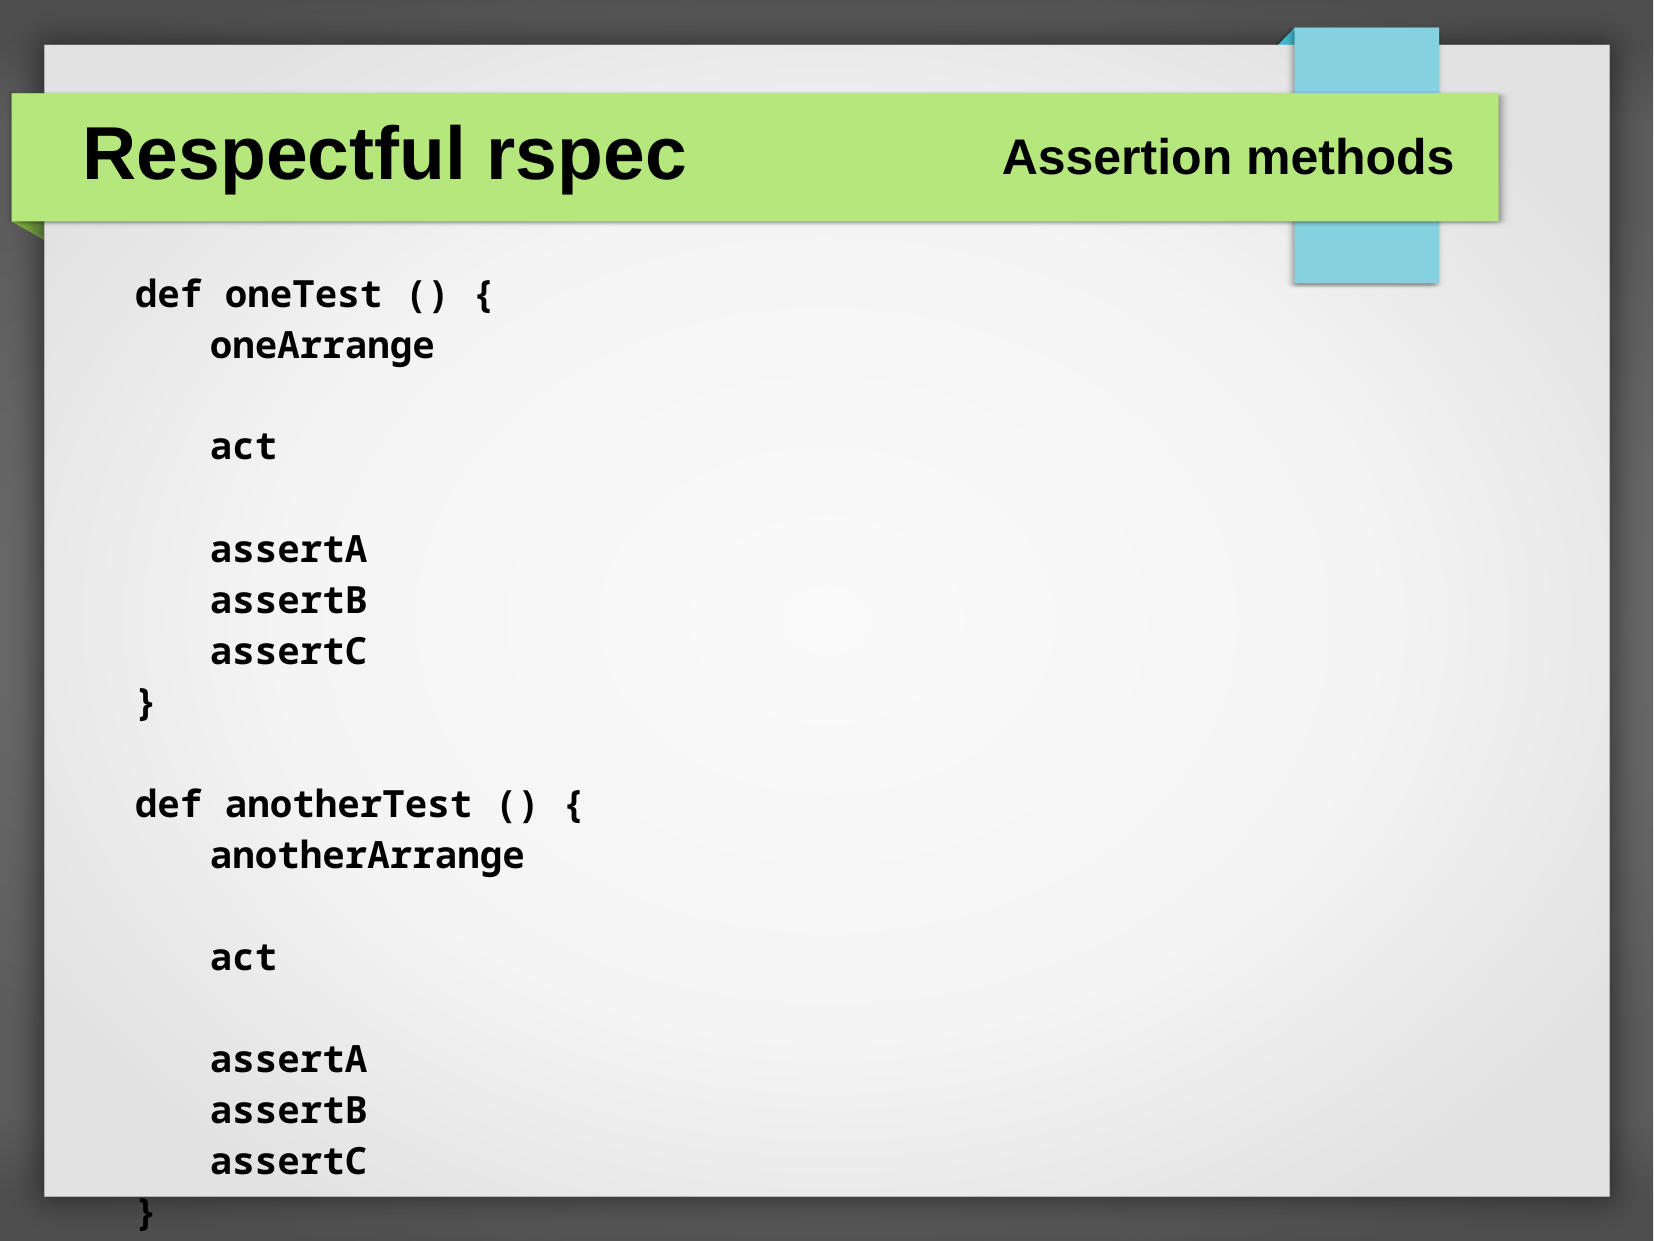

# Respectful rspec
Assertion methods
def oneTest () {
	oneArrange
	act
	assertA
	assertB
	assertC
}
def anotherTest () {
	anotherArrange
	act
	assertA
	assertB
	assertC
}